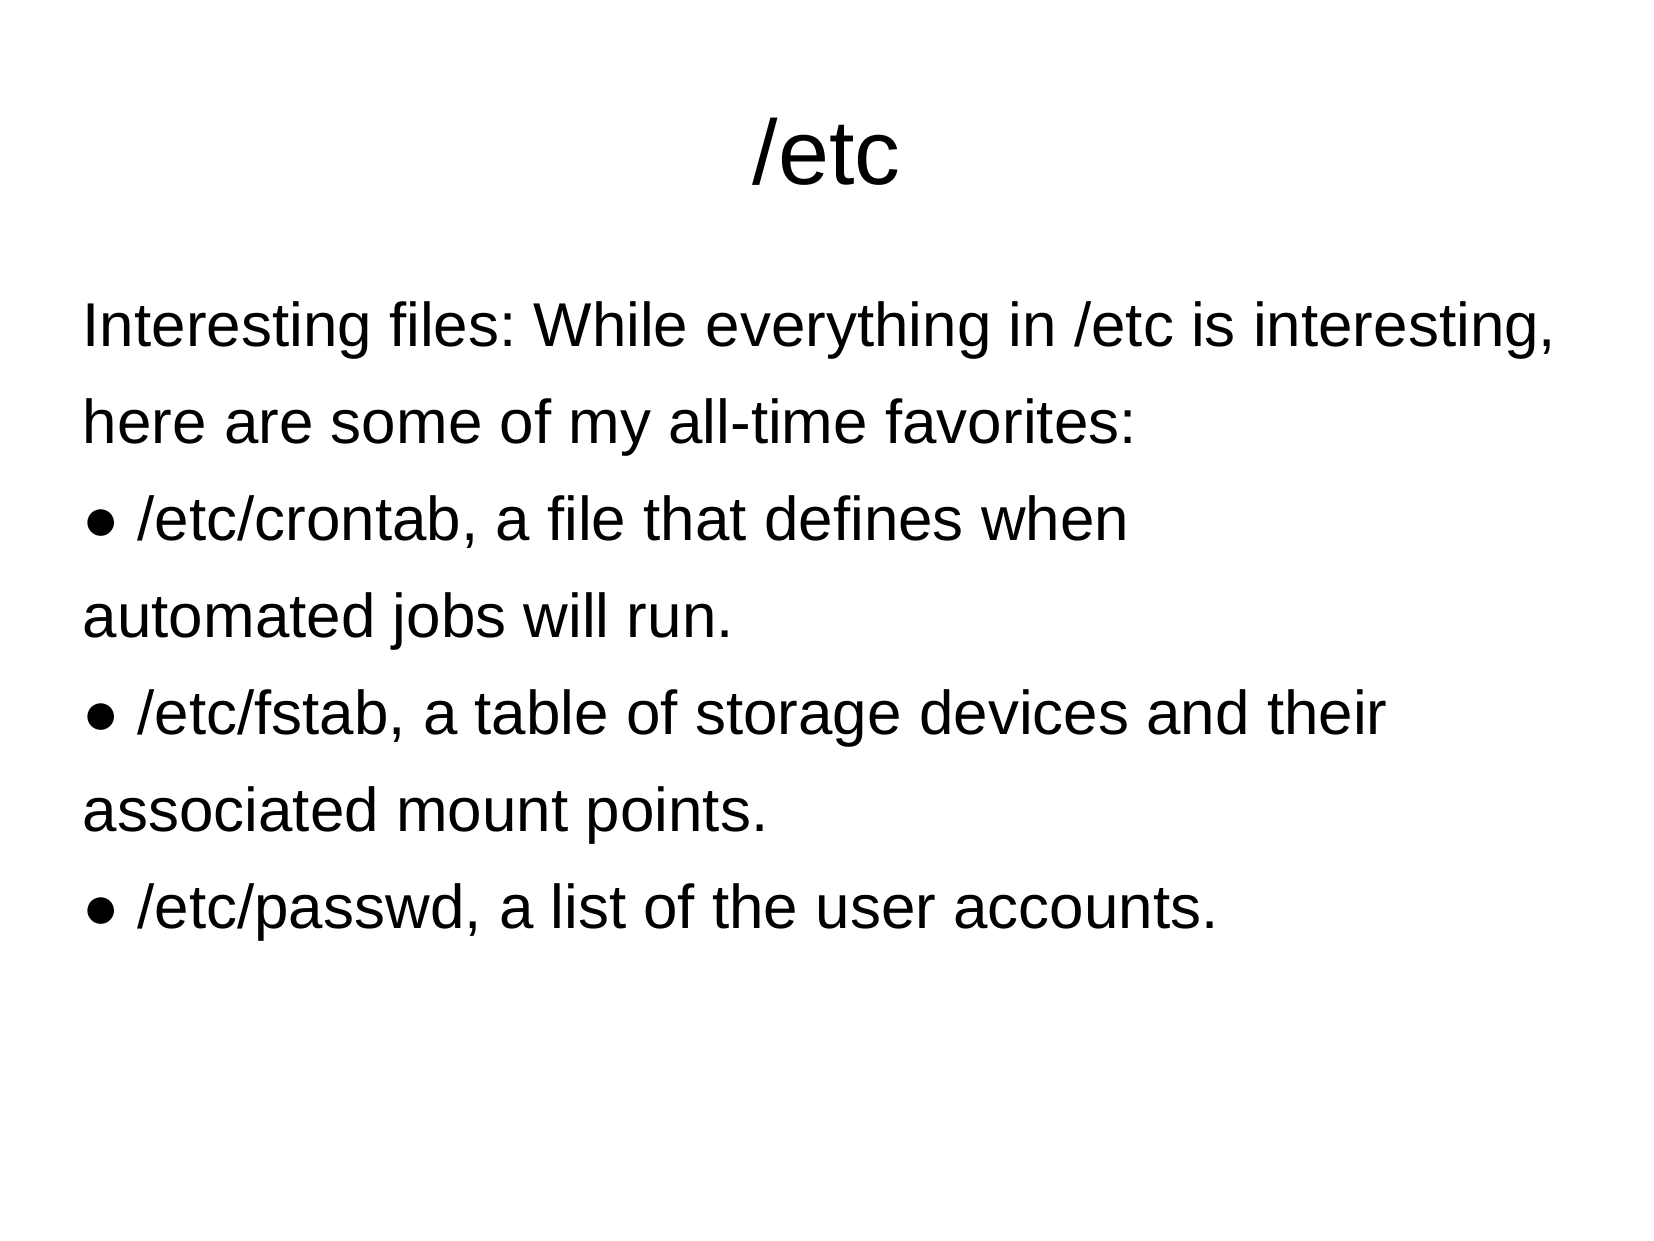

# /etc
Interesting files: While everything in /etc is interesting,
here are some of my all-time favorites:
● /etc/crontab, a file that defines when
automated jobs will run.
● /etc/fstab, a table of storage devices and their
associated mount points.
● /etc/passwd, a list of the user accounts.